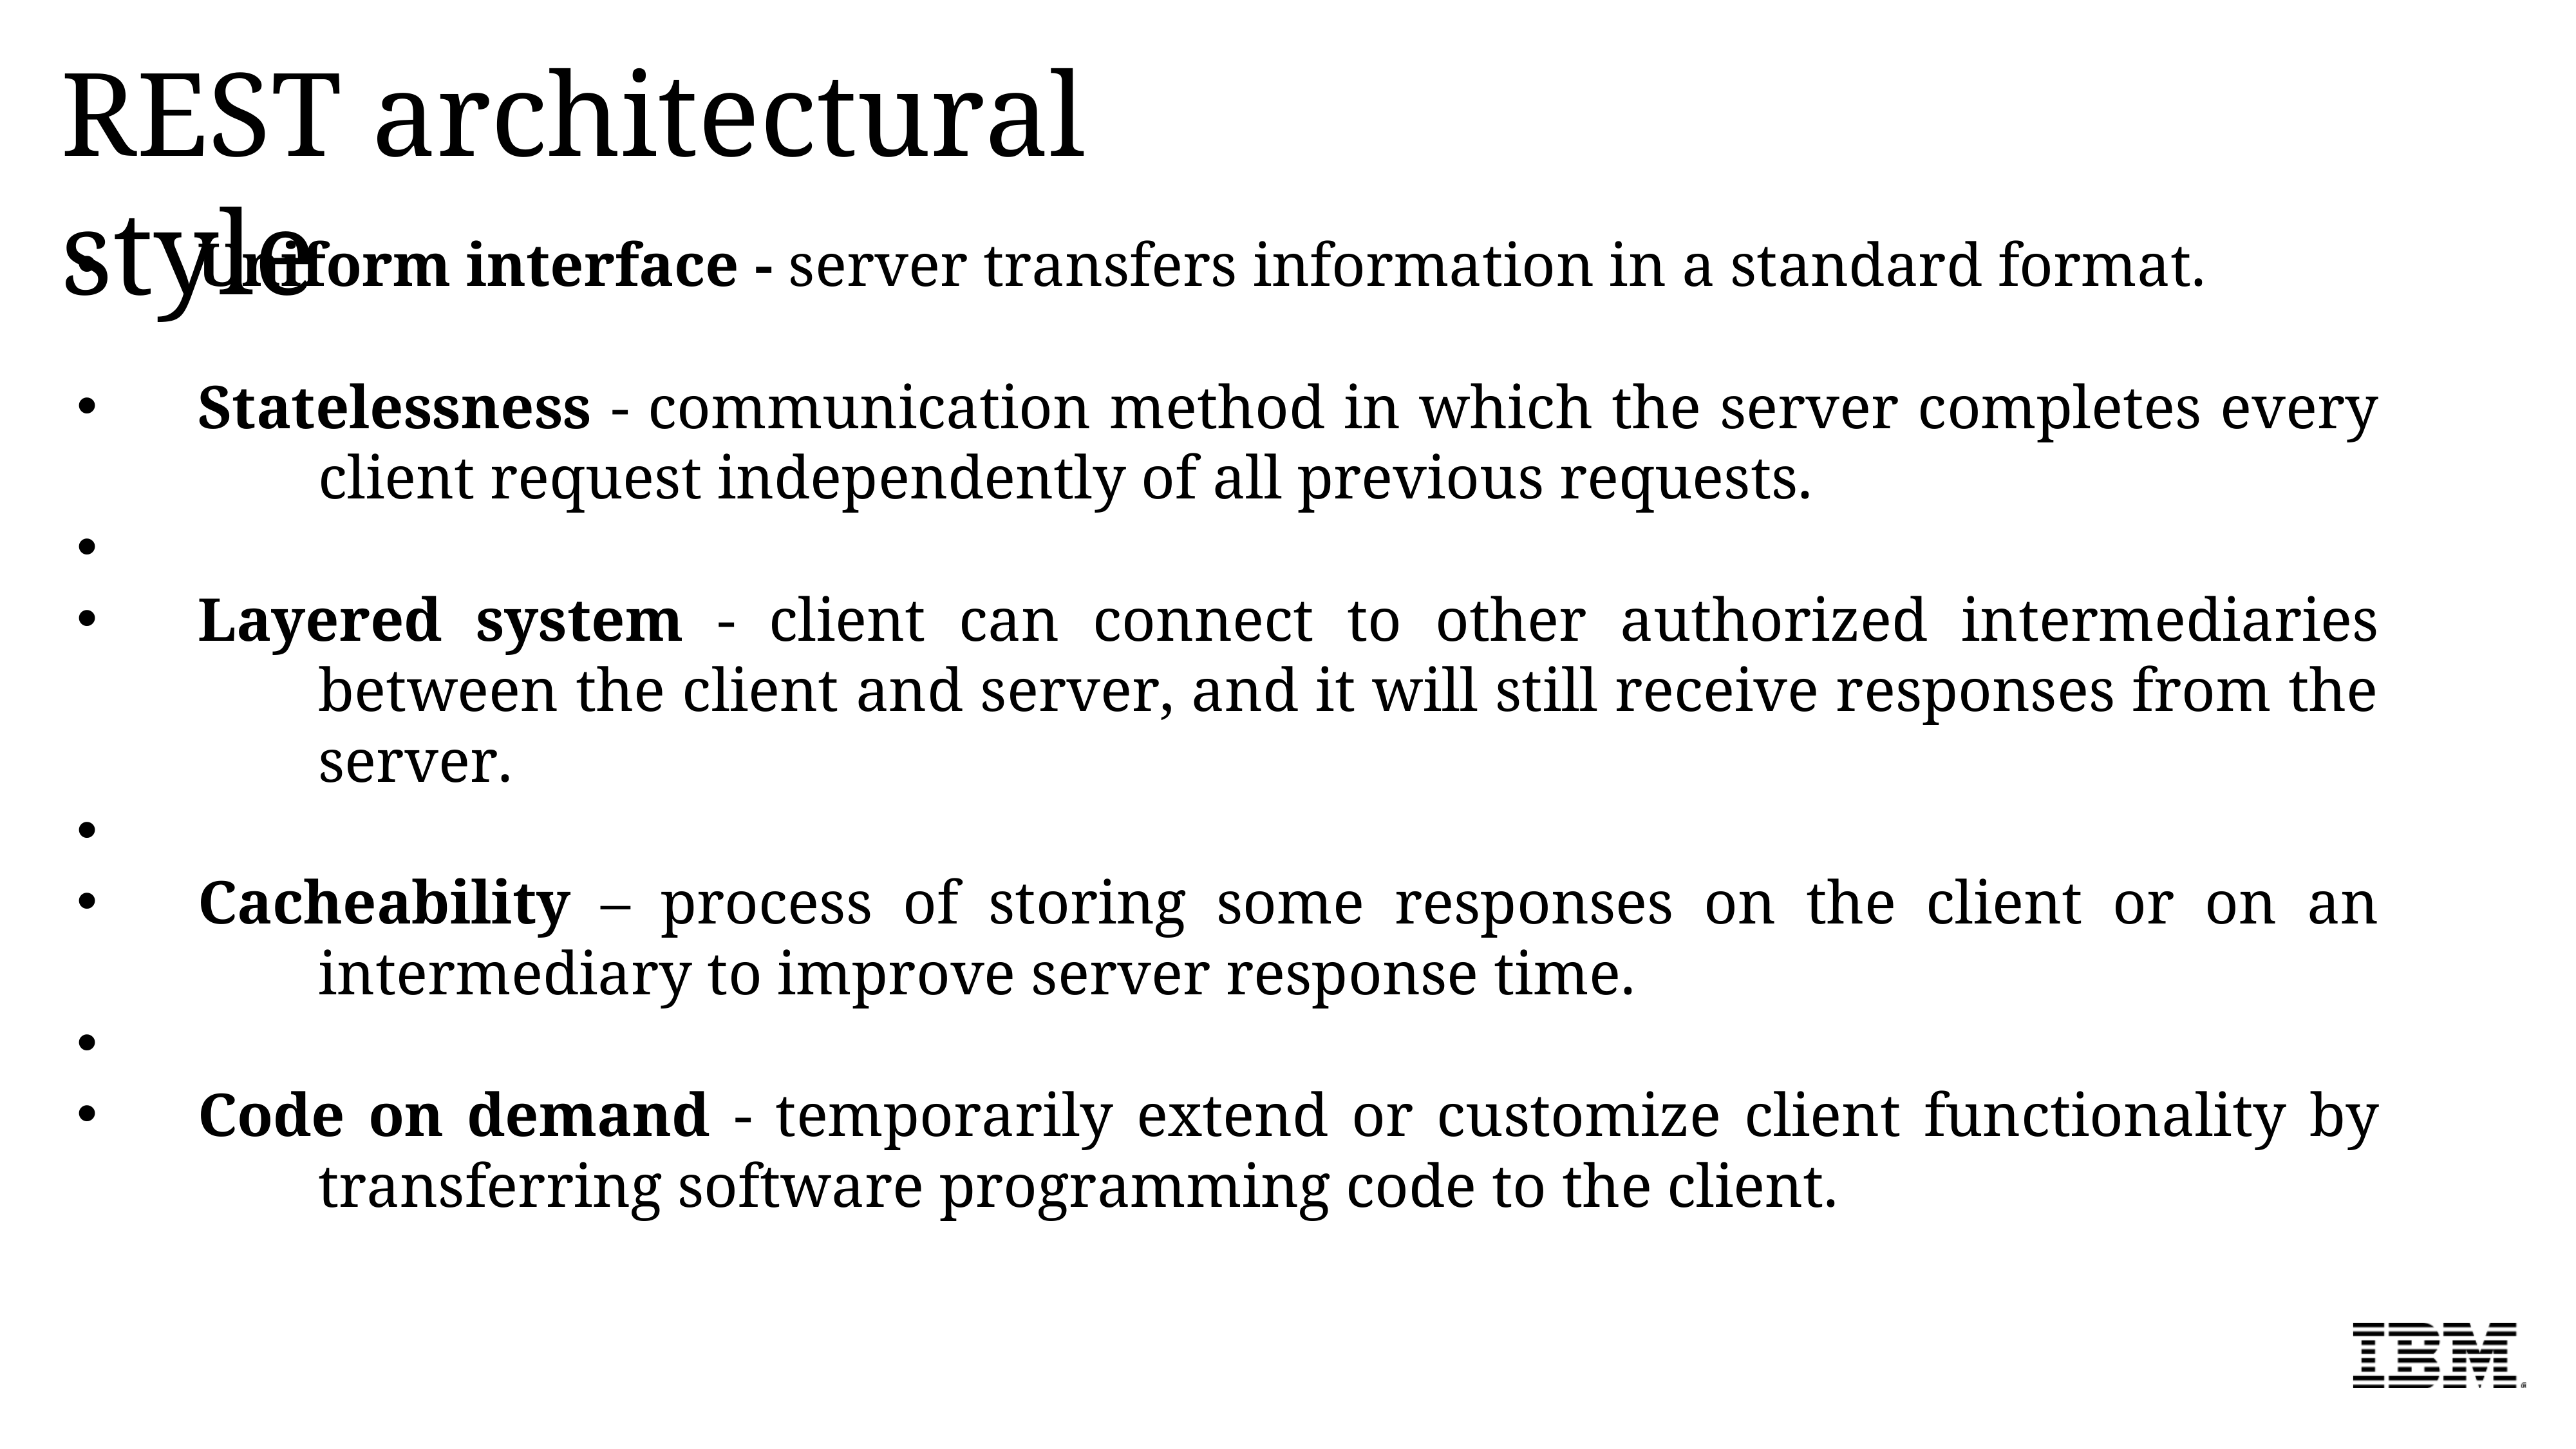

# REST architectural style
Uniform interface - server transfers information in a standard format.
Statelessness - communication method in which the server completes every client request independently of all previous requests.
Layered system - client can connect to other authorized intermediaries between the client and server, and it will still receive responses from the server.
Cacheability – process of storing some responses on the client or on an intermediary to improve server response time.
Code on demand - temporarily extend or customize client functionality by transferring software programming code to the client.